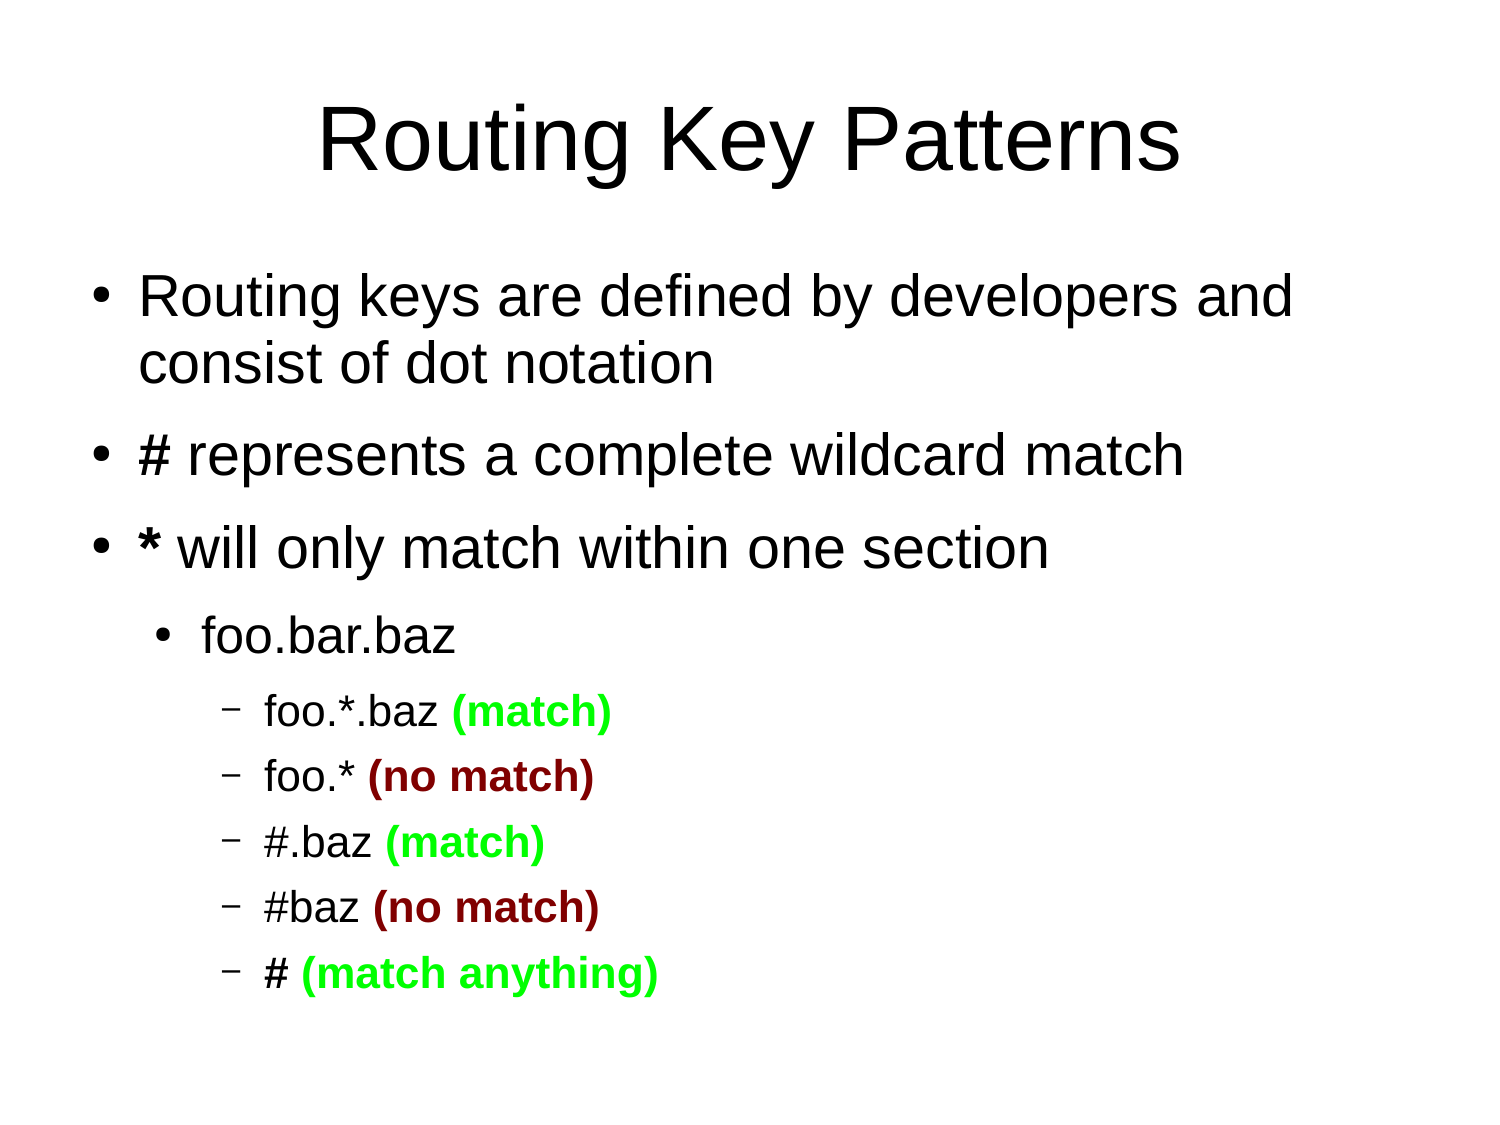

# Routing Key Patterns
Routing keys are defined by developers and consist of dot notation
# represents a complete wildcard match
* will only match within one section
foo.bar.baz
foo.*.baz (match)
foo.* (no match)
#.baz (match)
#baz (no match)
# (match anything)